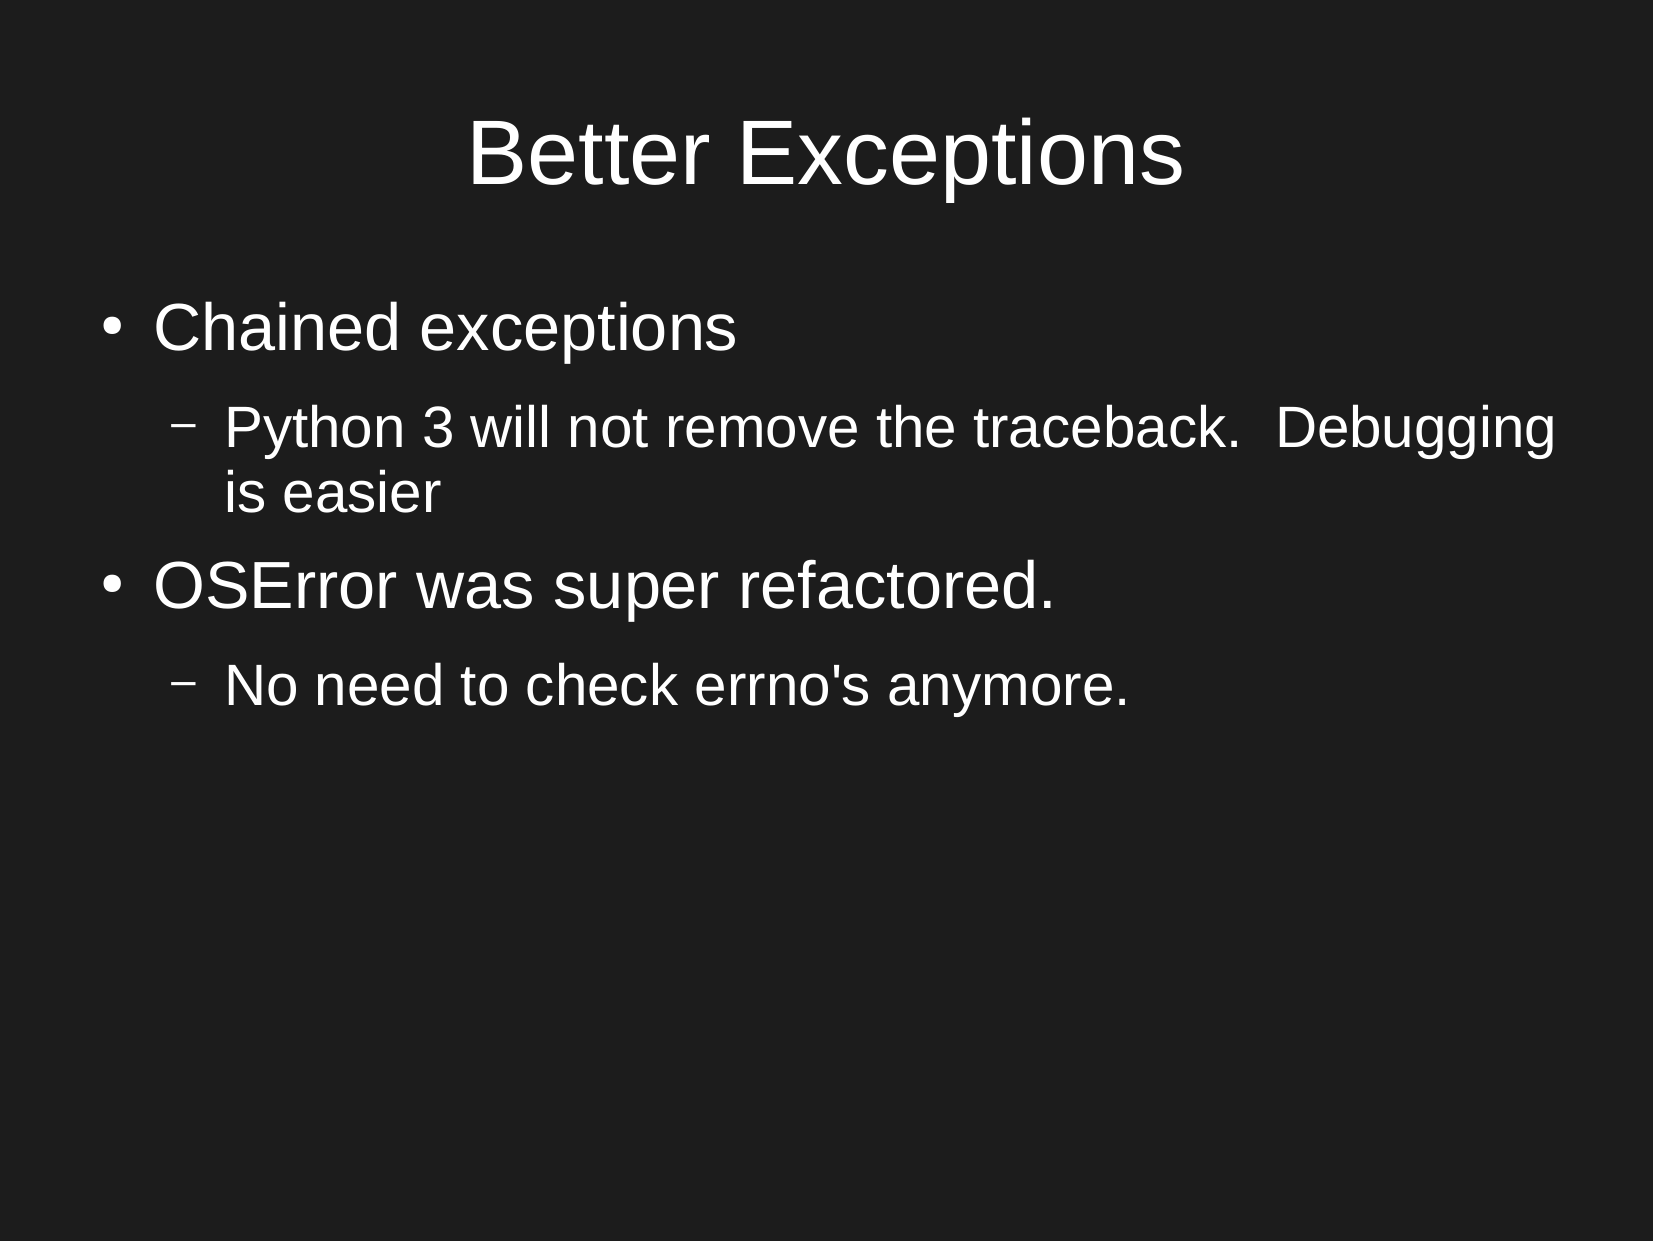

# Better Exceptions
Chained exceptions
Python 3 will not remove the traceback. Debugging is easier
OSError was super refactored.
No need to check errno's anymore.